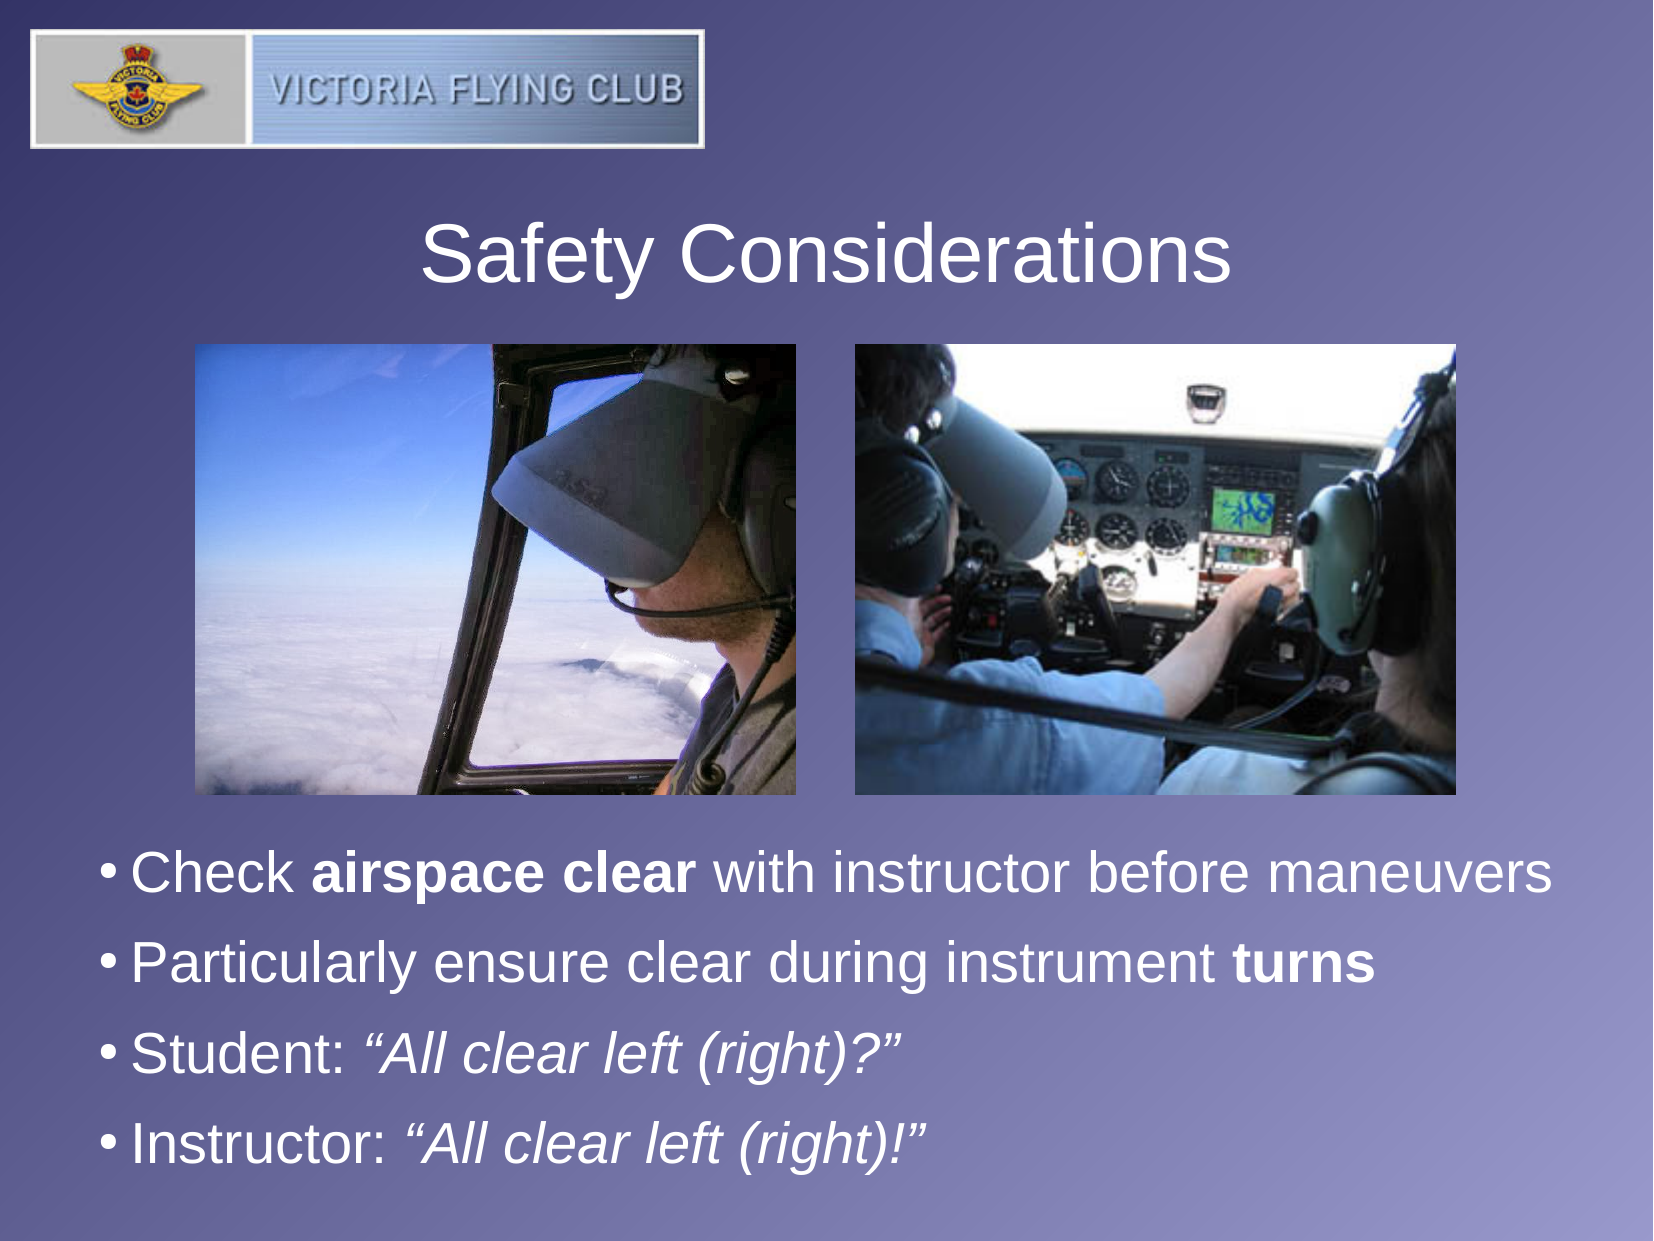

# Safety Considerations
Check airspace clear with instructor before maneuvers
Particularly ensure clear during instrument turns
Student: “All clear left (right)?”
Instructor: “All clear left (right)!”